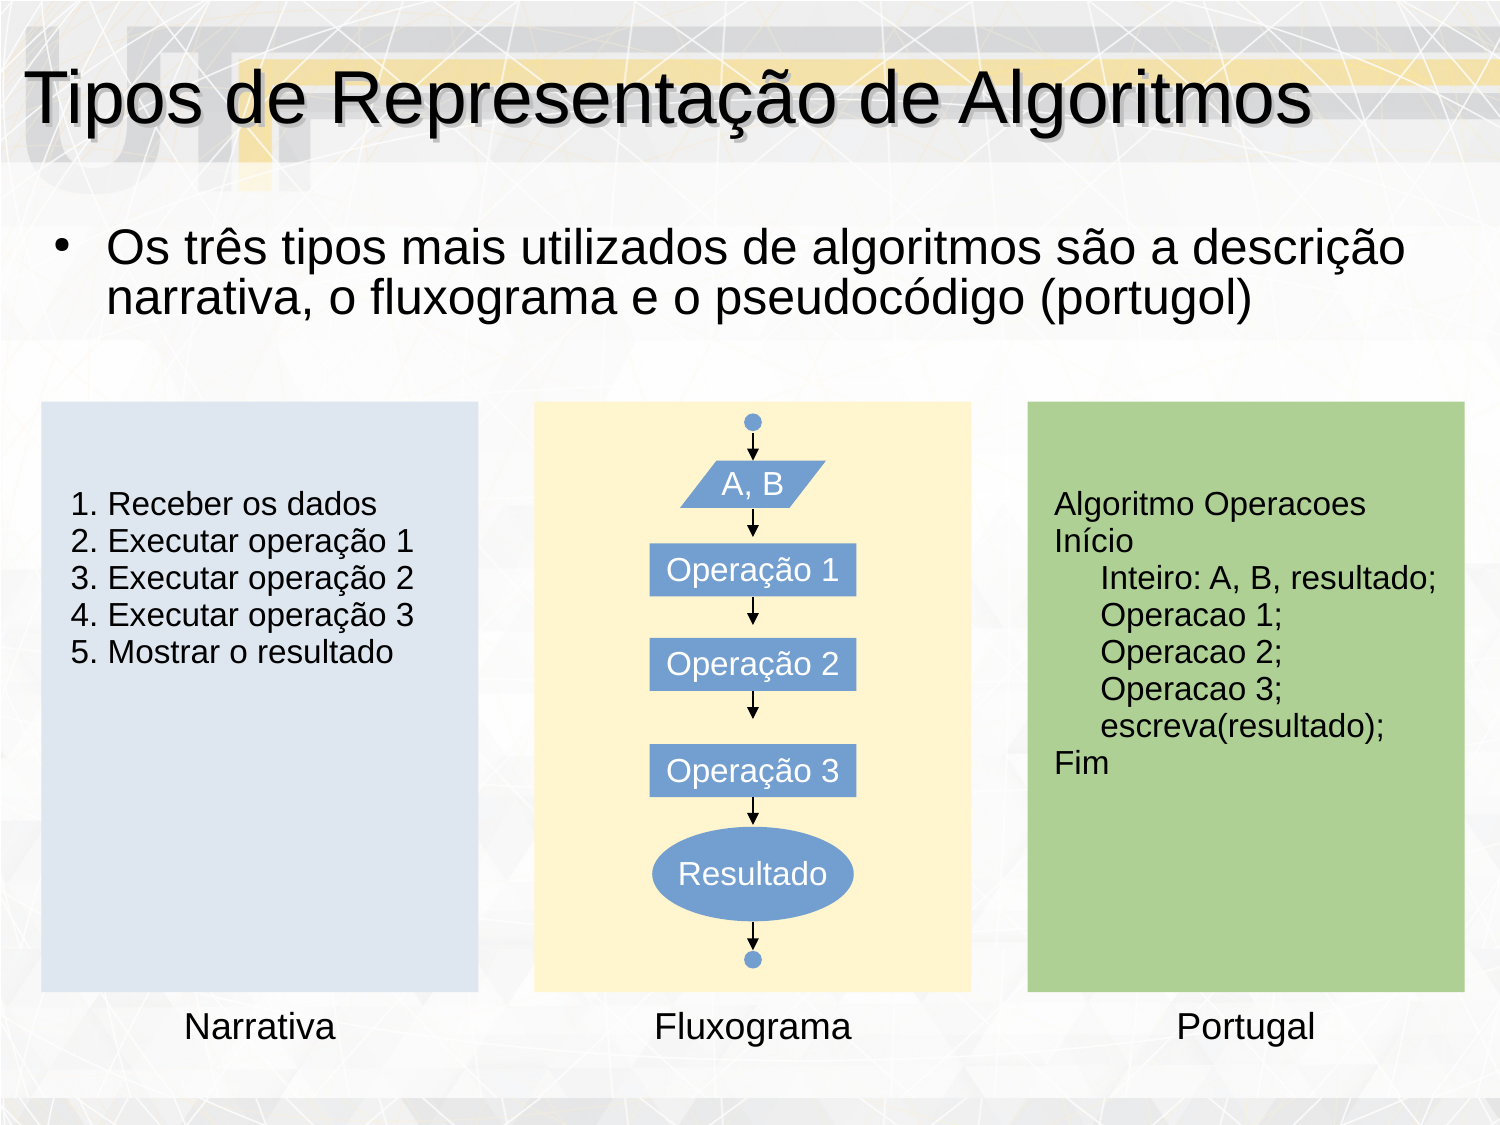

# Tipos de Representação de Algoritmos
Os três tipos mais utilizados de algoritmos são a descrição narrativa, o fluxograma e o pseudocódigo (portugol)
A, B
1. Receber os dados
2. Executar operação 1
3. Executar operação 2
4. Executar operação 3
5. Mostrar o resultado
Algoritmo Operacoes
Início
 Inteiro: A, B, resultado;
 Operacao 1;
 Operacao 2;
 Operacao 3;
 escreva(resultado);
Fim
Operação 1
Operação 2
Operação 3
Resultado
Narrativa
Fluxograma
Portugal